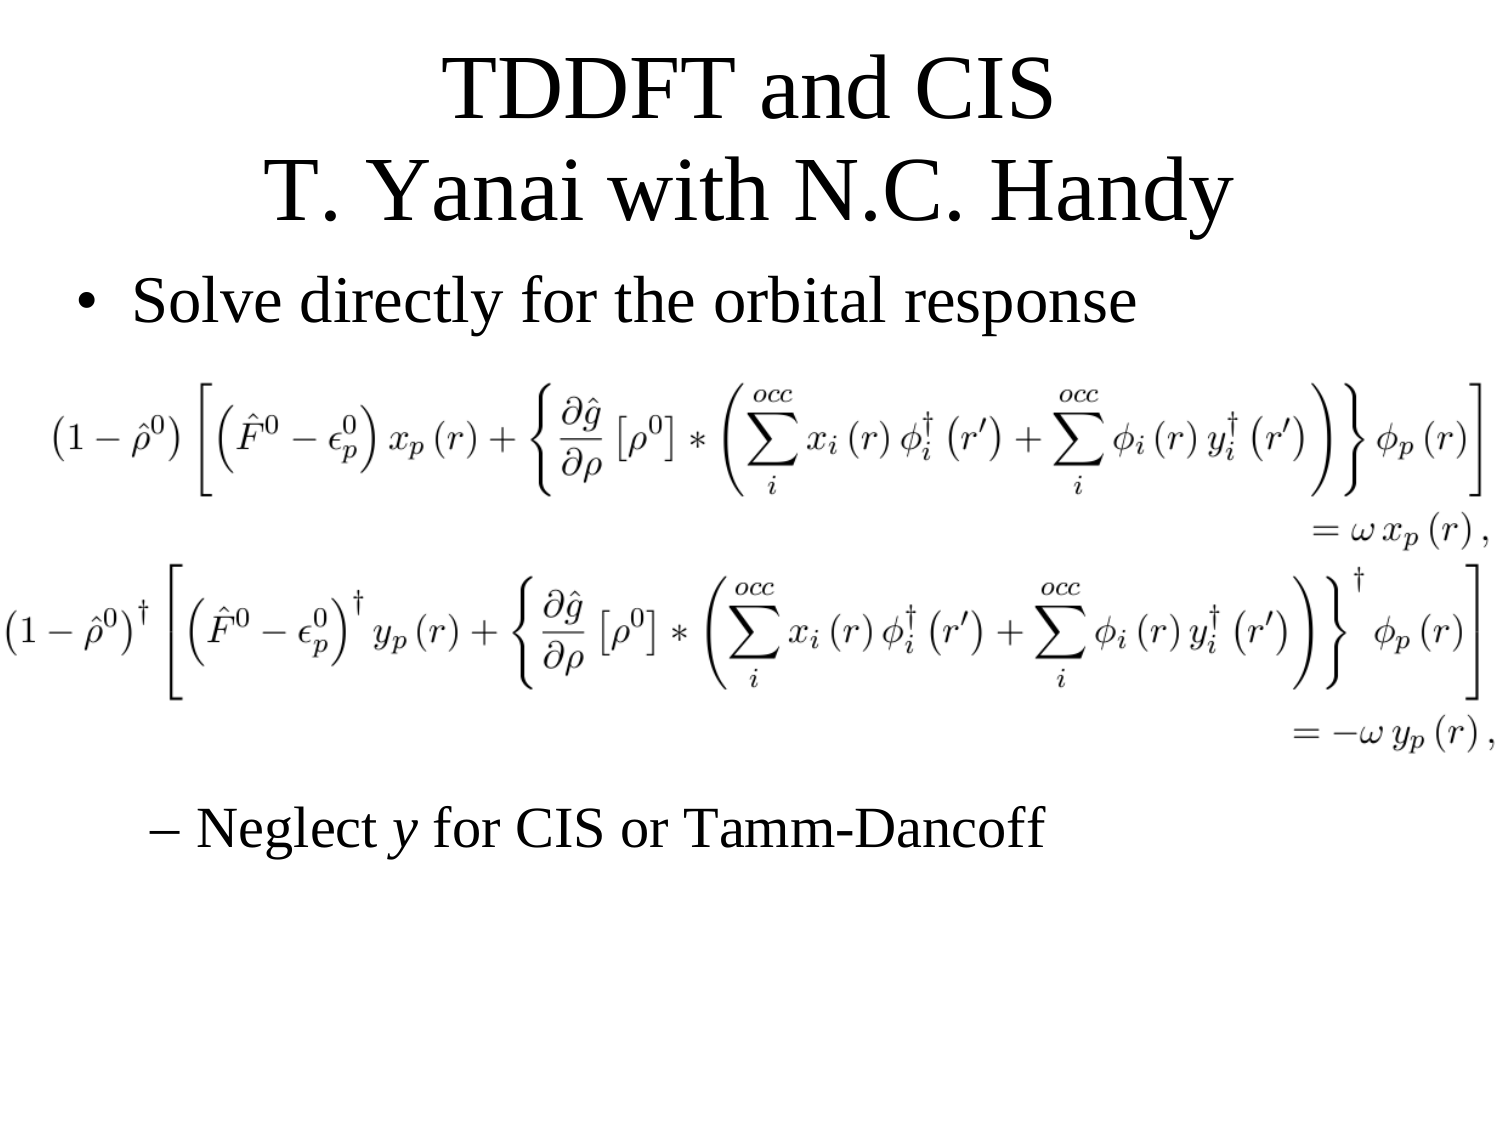

# TDDFT and CIS T. Yanai with N.C. Handy
Solve directly for the orbital response
Neglect y for CIS or Tamm-Dancoff